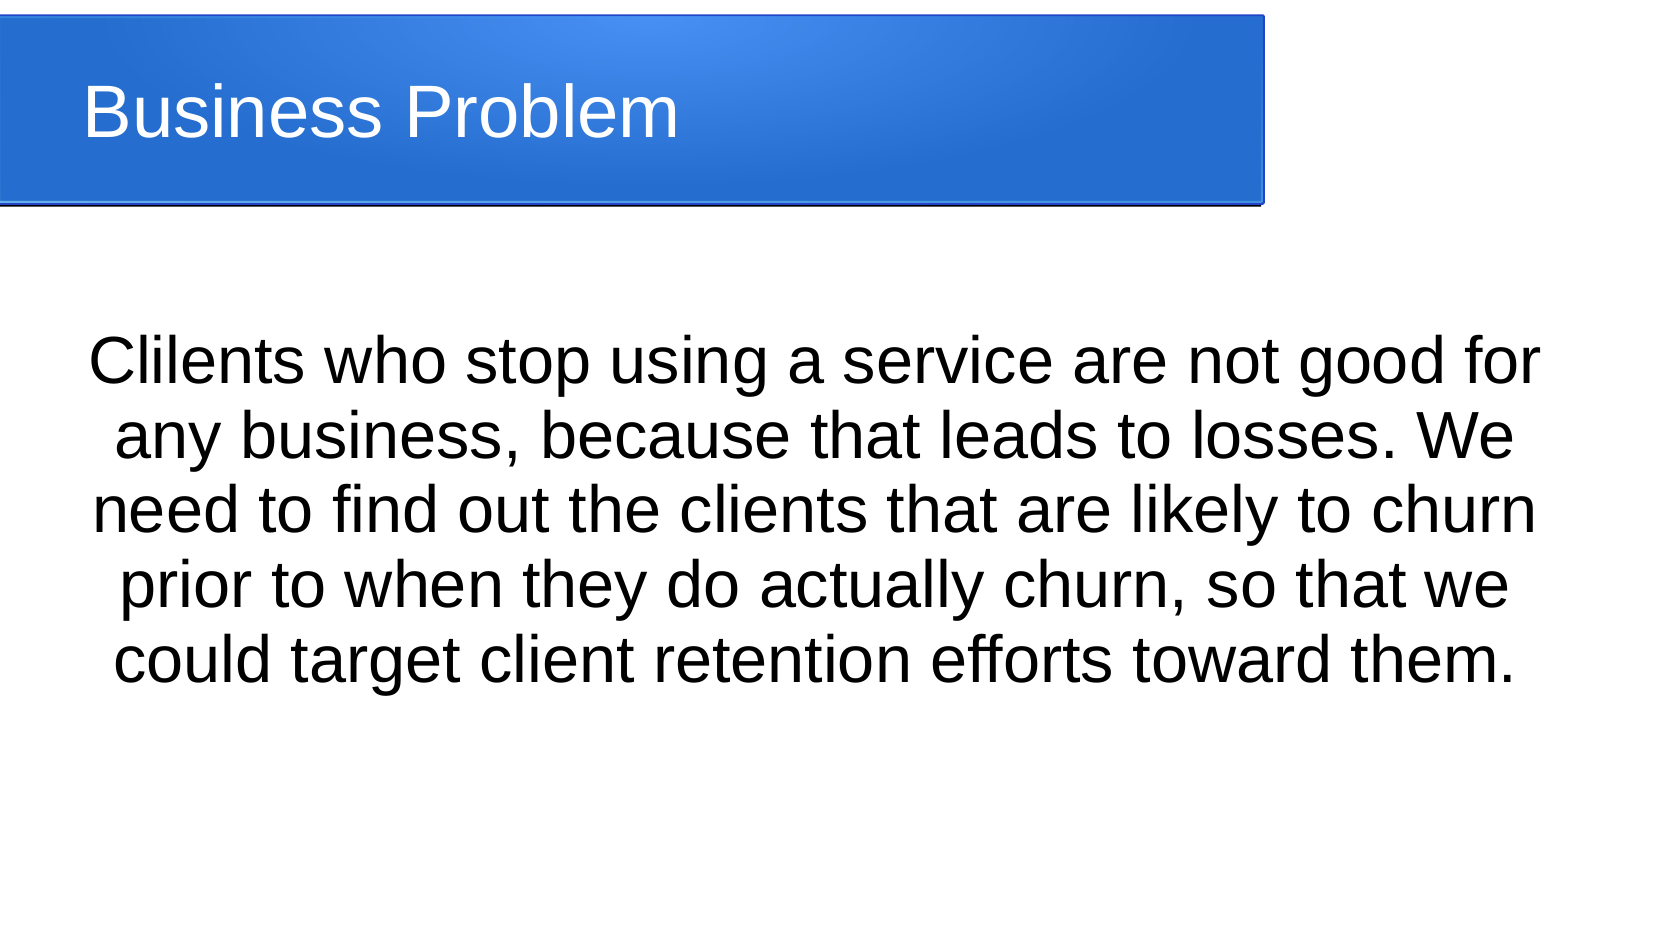

# Business Problem
Clilents who stop using a service are not good for any business, because that leads to losses. We need to find out the clients that are likely to churn prior to when they do actually churn, so that we could target client retention efforts toward them.